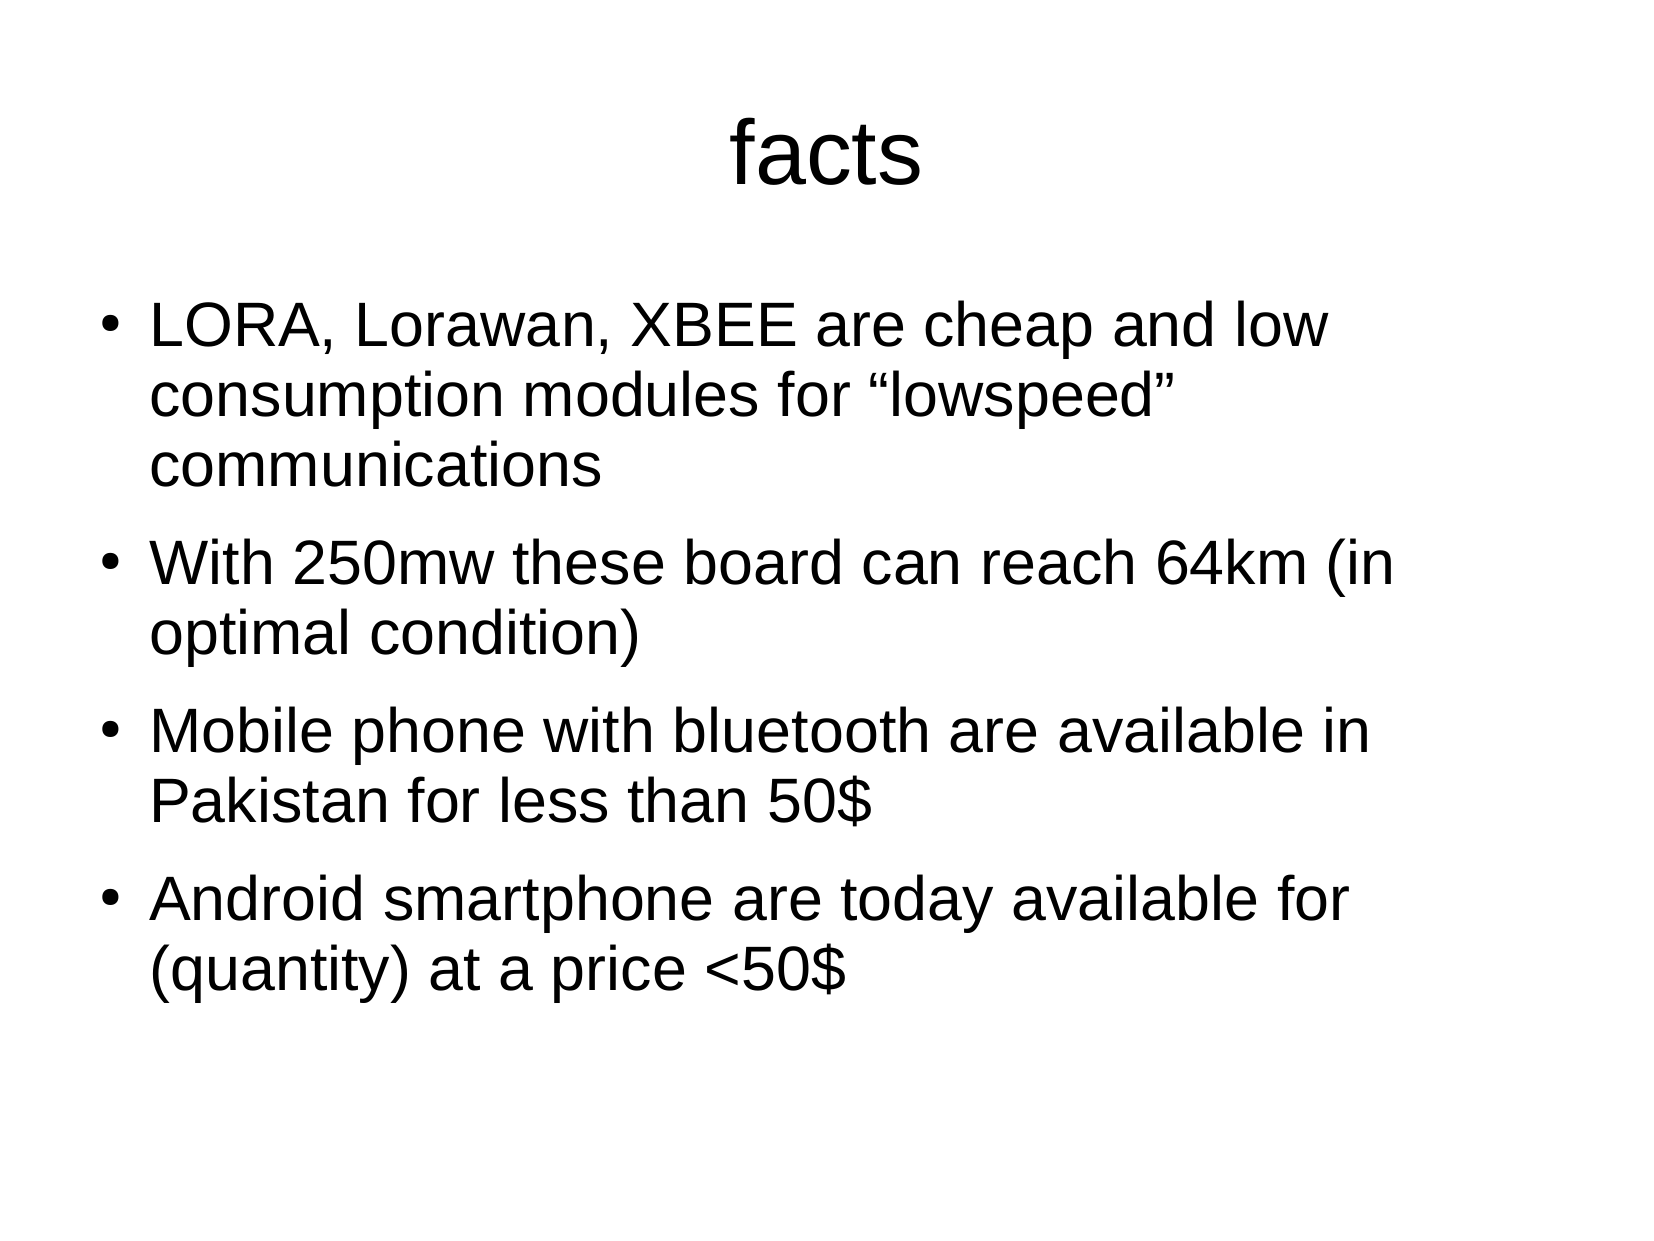

# facts
LORA, Lorawan, XBEE are cheap and low consumption modules for “lowspeed” communications
With 250mw these board can reach 64km (in optimal condition)
Mobile phone with bluetooth are available in Pakistan for less than 50$
Android smartphone are today available for (quantity) at a price <50$